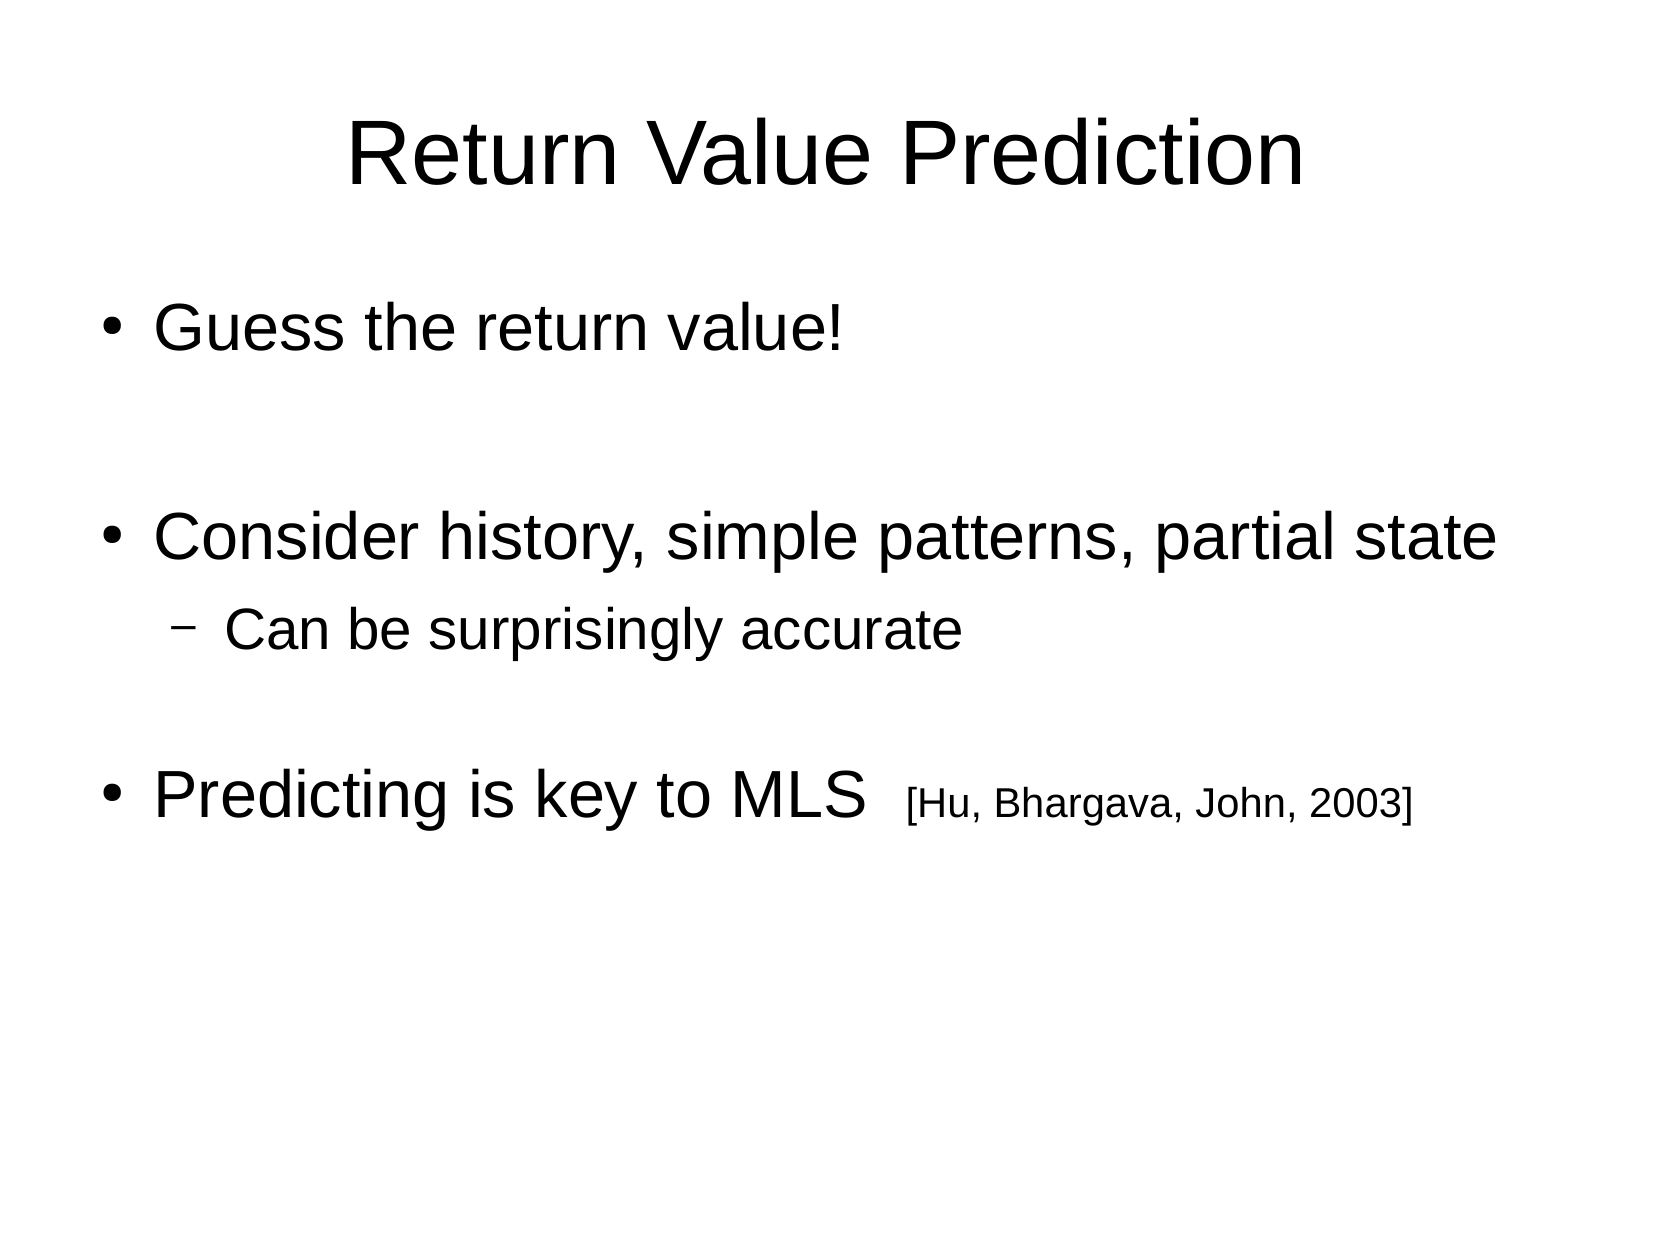

# Return Value Prediction
Guess the return value!
Consider history, simple patterns, partial state
Can be surprisingly accurate
Predicting is key to MLS [Hu, Bhargava, John, 2003]